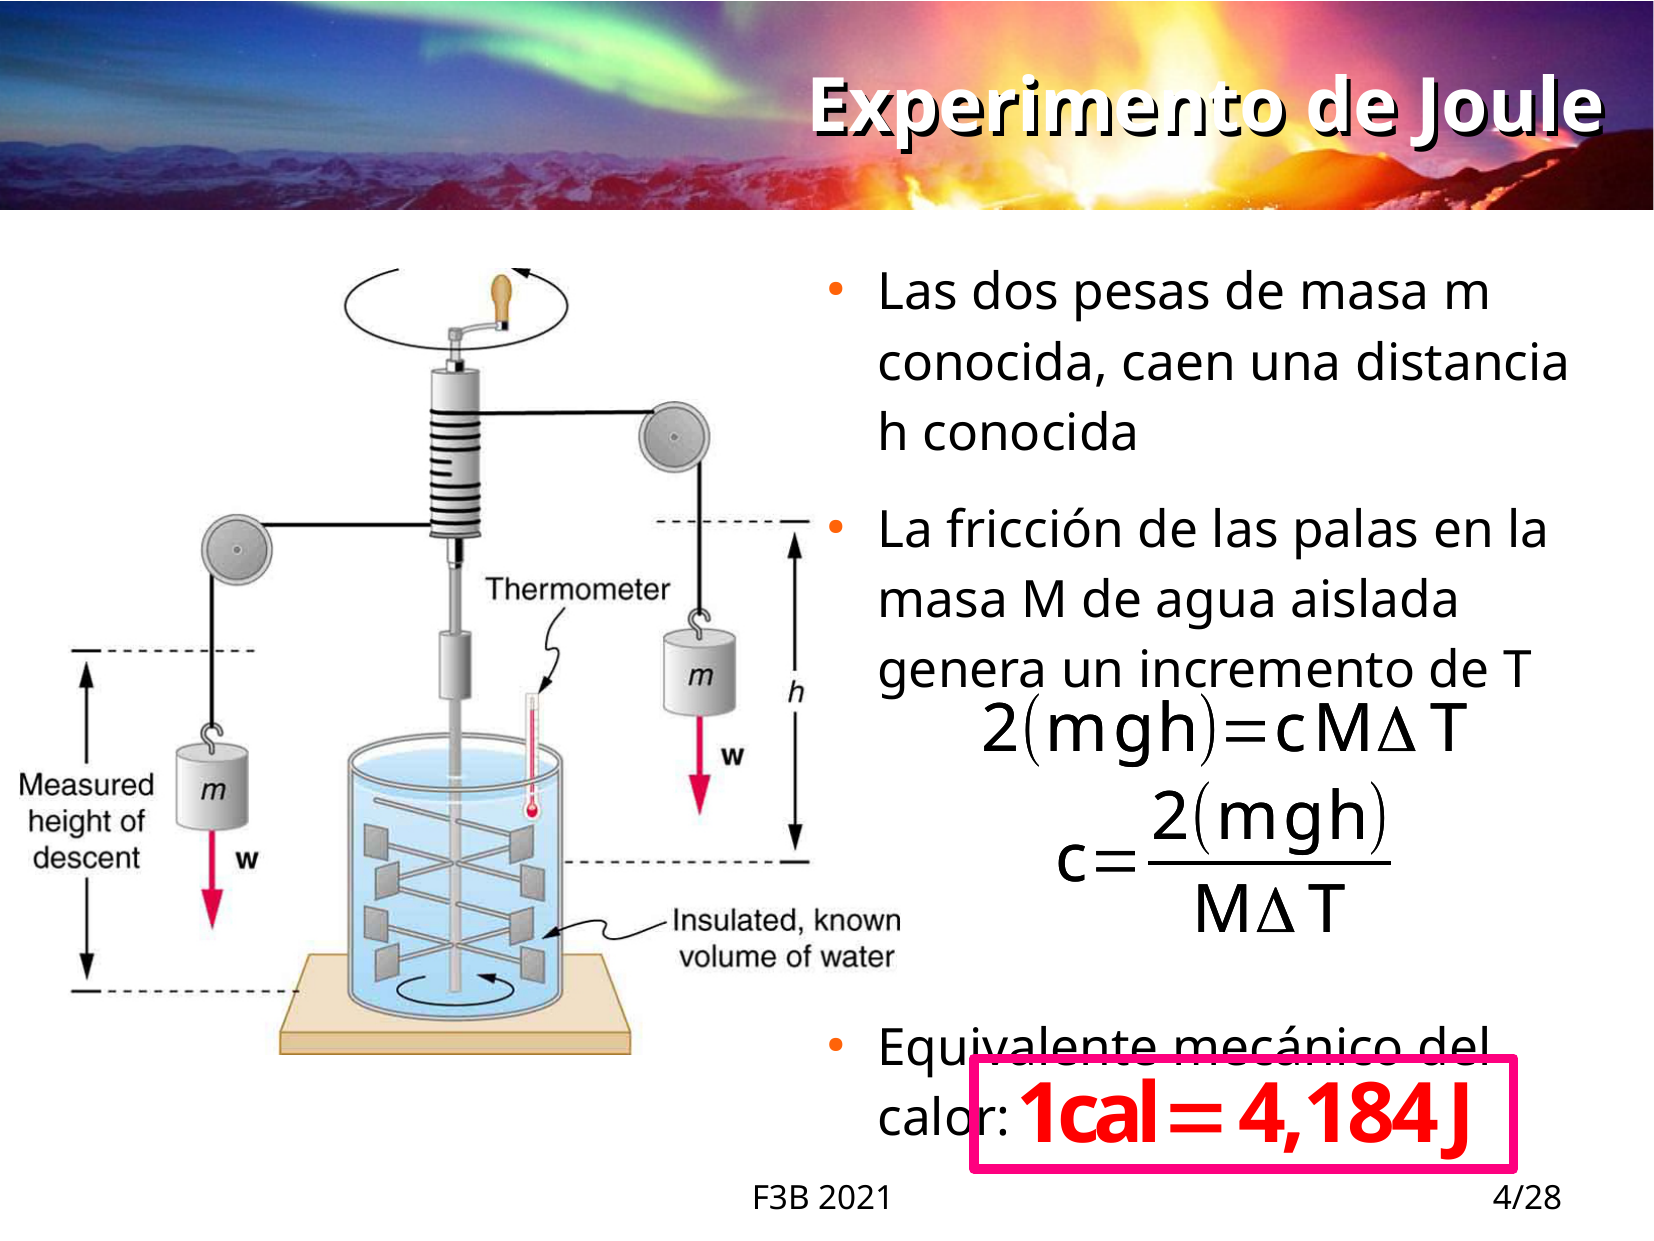

# Experimento de Joule
Las dos pesas de masa m conocida, caen una distancia h conocida
La fricción de las palas en la masa M de agua aislada genera un incremento de T
Equivalente mecánico del calor:
F3B 2021
4